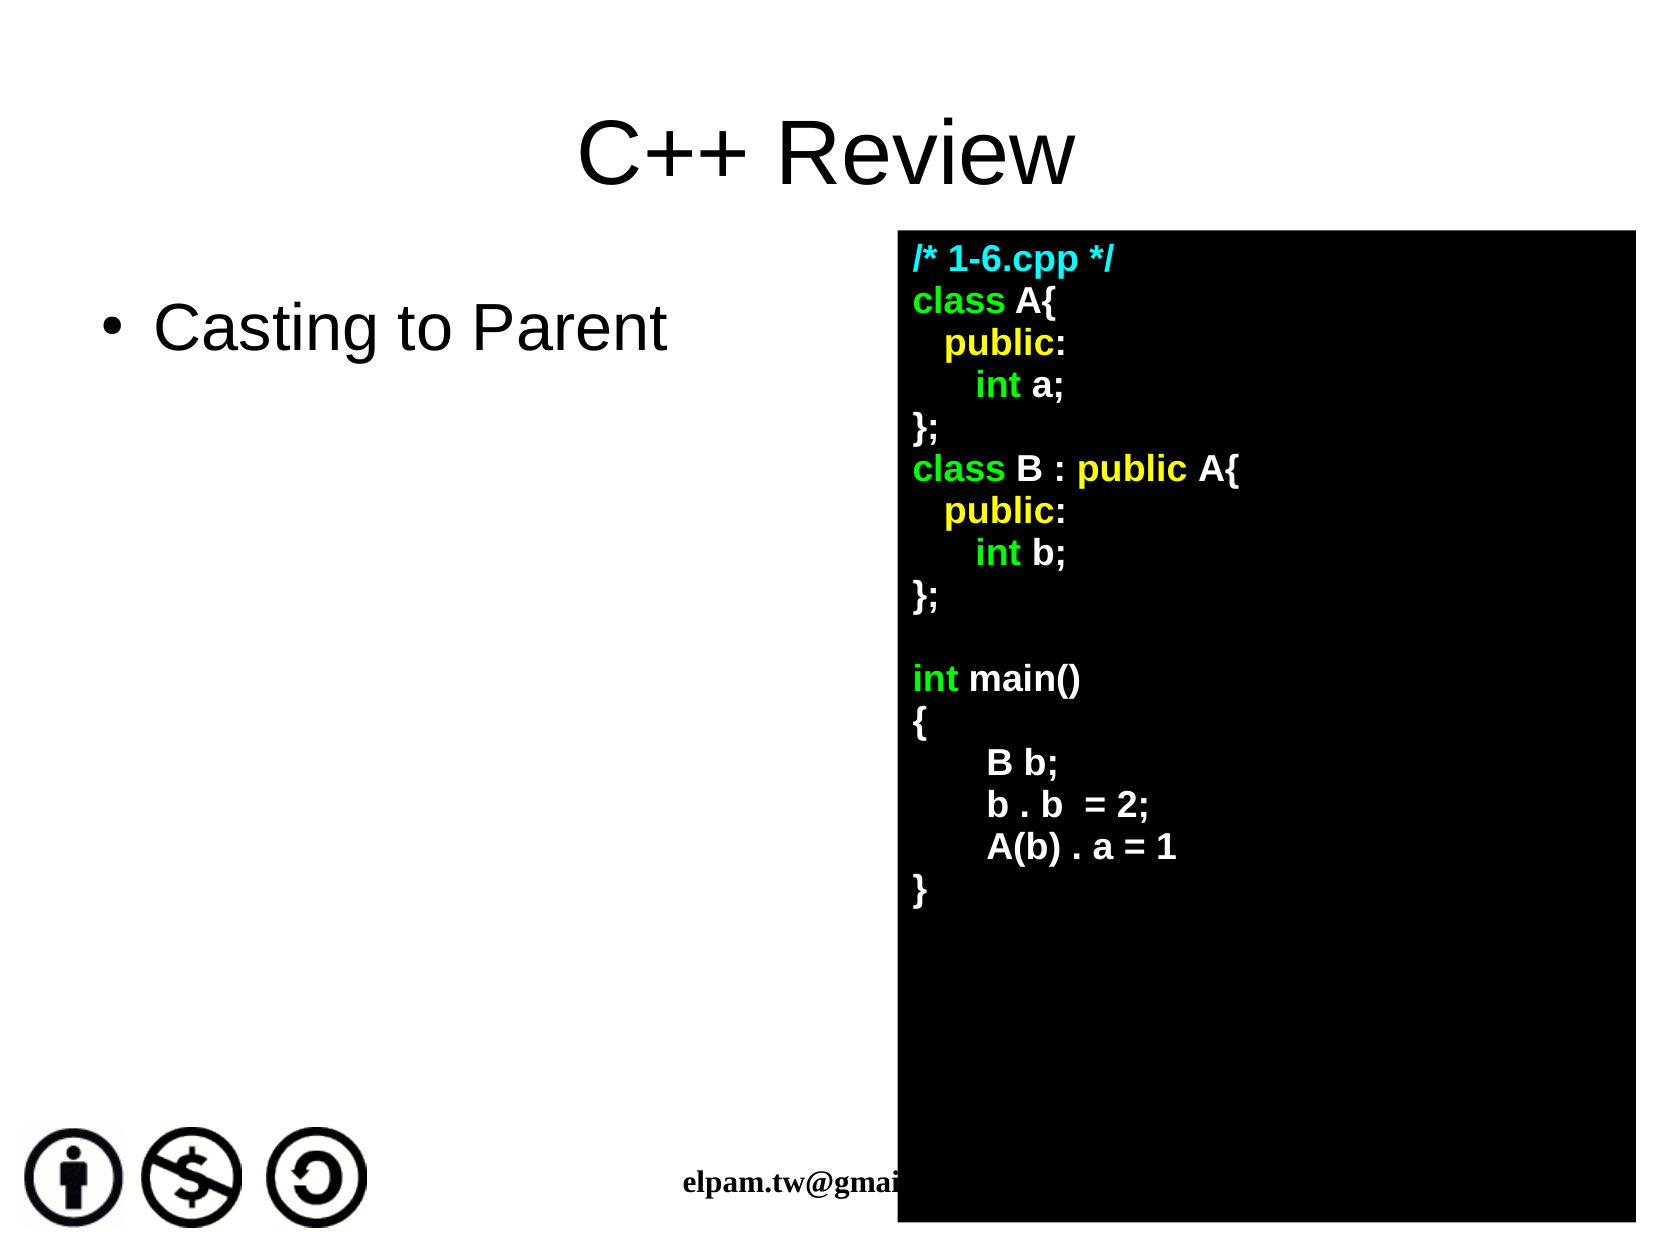

# C++ Review
/* 1-6.cpp */
class A{
 public:
 int a;
};
class B : public A{
 public:
 int b;
};
int main()
{
	B b;
	b . b = 2;
	A(b) . a = 1
}
Casting to Parent